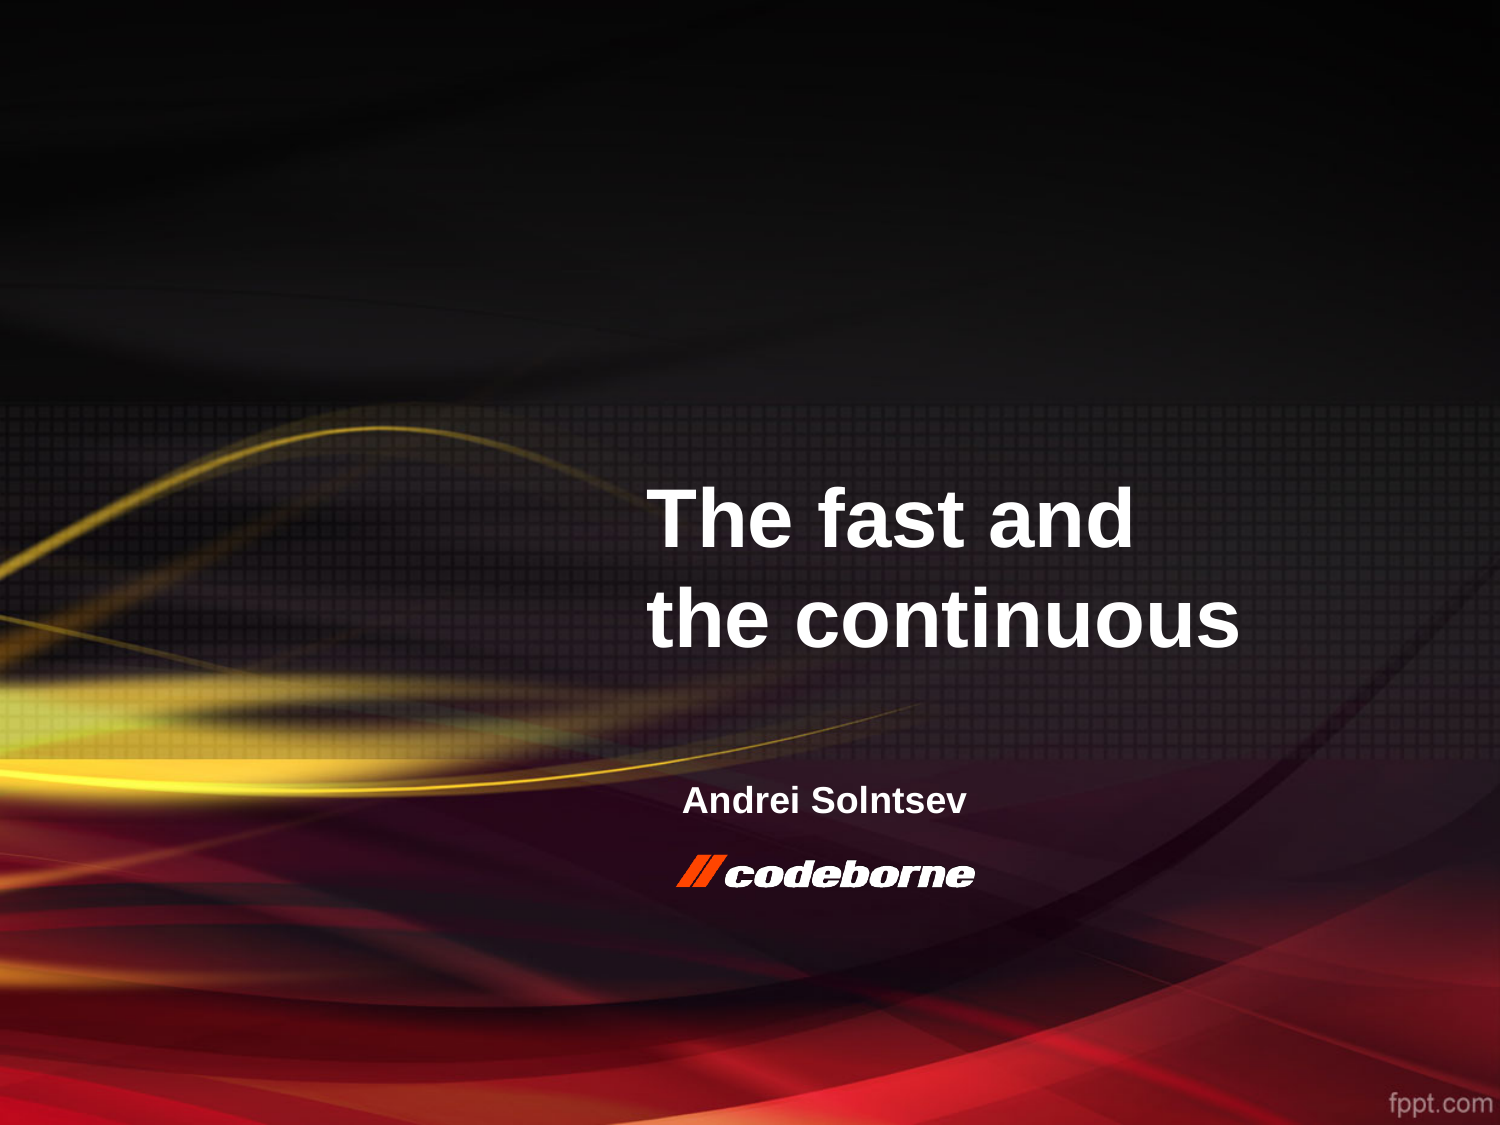

# The fast and the continuous
Andrei Solntsev